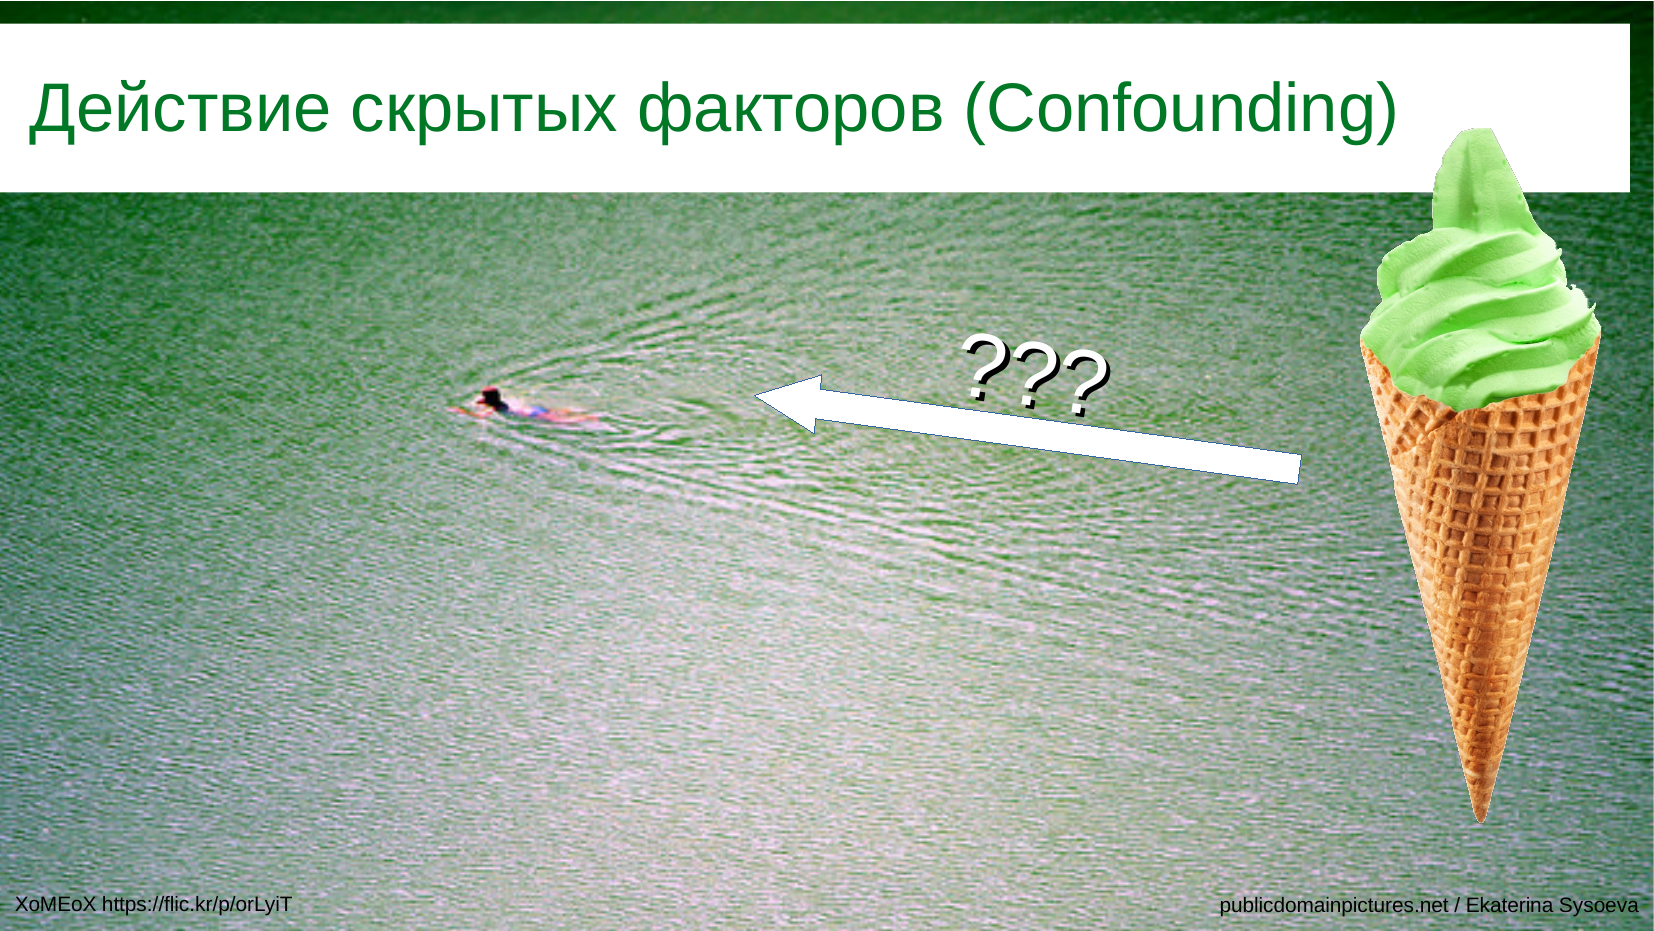

# Действие скрытых факторов (Confounding)
???
XoMEoX https://flic.kr/p/orLyiT
publicdomainpictures.net / Ekaterina Sysoeva